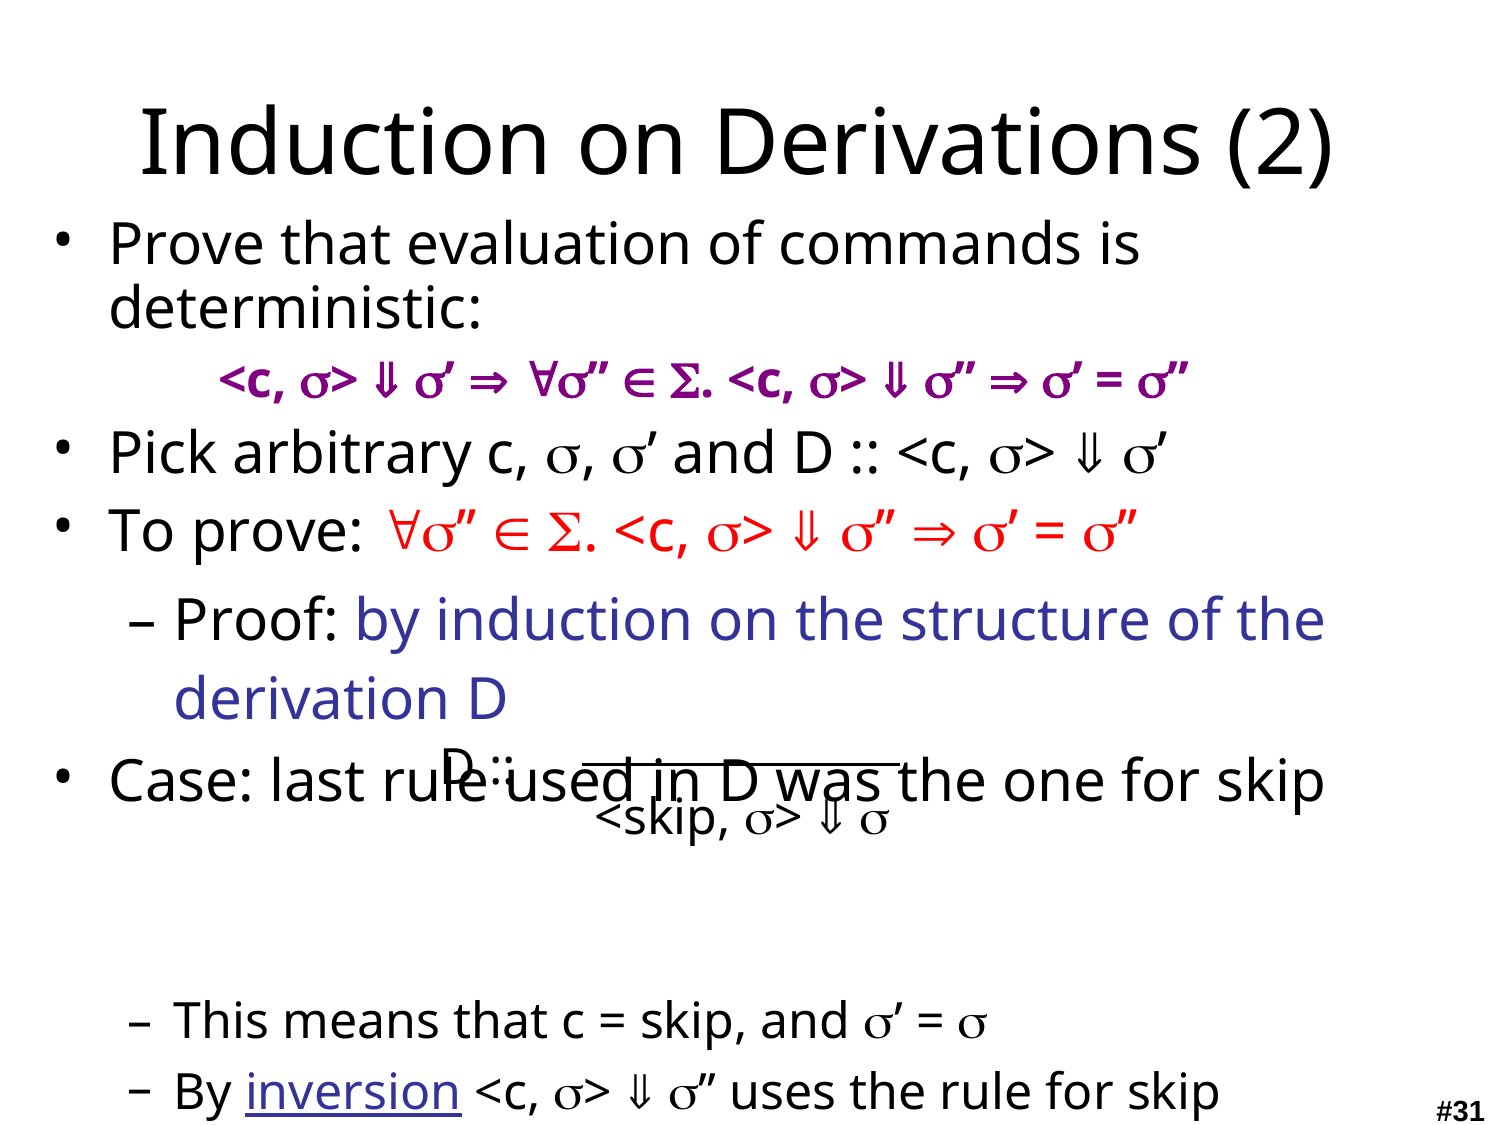

# Induction on Derivations (2)
Prove that evaluation of commands is deterministic:
 <c, >  ’  ’’  . <c, >  ’’  ’ = ’’
Pick arbitrary c, , ’ and D :: <c, >  ’
To prove: ’’  . <c, >  ’’  ’ = ’’
Proof: by induction on the structure of the derivation D
Case: last rule used in D was the one for skip
This means that c = skip, and ’ = 
By inversion <c, >  ’’ uses the rule for skip
Thus ’’ = 
This is a base case in the induction
D ::
<skip, >  
31